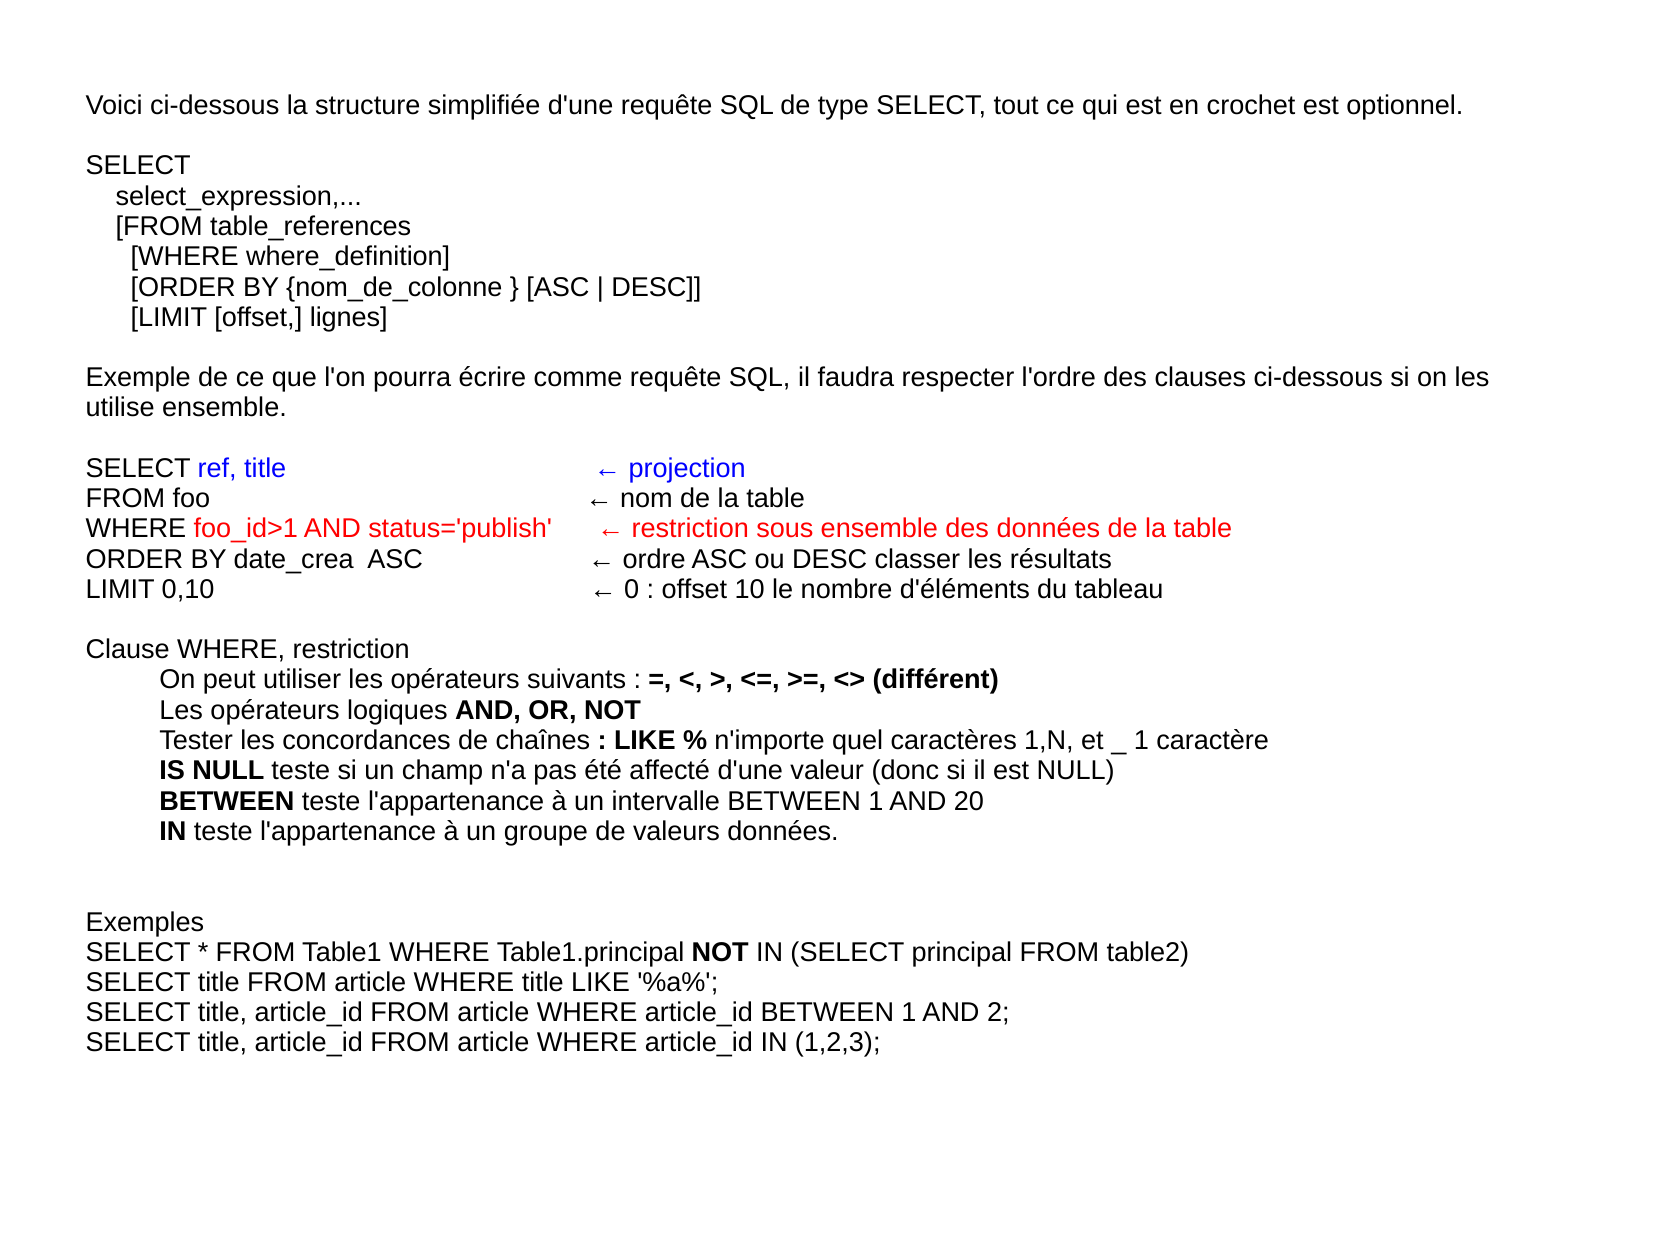

Voici ci-dessous la structure simplifiée d'une requête SQL de type SELECT, tout ce qui est en crochet est optionnel.
SELECT
 select_expression,...
 [FROM table_references
 [WHERE where_definition]
 [ORDER BY {nom_de_colonne } [ASC | DESC]]
 [LIMIT [offset,] lignes]
Exemple de ce que l'on pourra écrire comme requête SQL, il faudra respecter l'ordre des clauses ci-dessous si on les utilise ensemble.
SELECT ref, title ← projection
FROM foo ← nom de la table
WHERE foo_id>1 AND status='publish' ← restriction sous ensemble des données de la table
ORDER BY date_crea ASC ← ordre ASC ou DESC classer les résultats
LIMIT 0,10 ← 0 : offset 10 le nombre d'éléments du tableau
Clause WHERE, restriction
	On peut utiliser les opérateurs suivants : =, <, >, <=, >=, <> (différent)
	Les opérateurs logiques AND, OR, NOT
	Tester les concordances de chaînes : LIKE % n'importe quel caractères 1,N, et _ 1 caractère
	IS NULL teste si un champ n'a pas été affecté d'une valeur (donc si il est NULL)
	BETWEEN teste l'appartenance à un intervalle BETWEEN 1 AND 20
	IN teste l'appartenance à un groupe de valeurs données.
Exemples
SELECT * FROM Table1 WHERE Table1.principal NOT IN (SELECT principal FROM table2)
SELECT title FROM article WHERE title LIKE '%a%';
SELECT title, article_id FROM article WHERE article_id BETWEEN 1 AND 2;
SELECT title, article_id FROM article WHERE article_id IN (1,2,3);